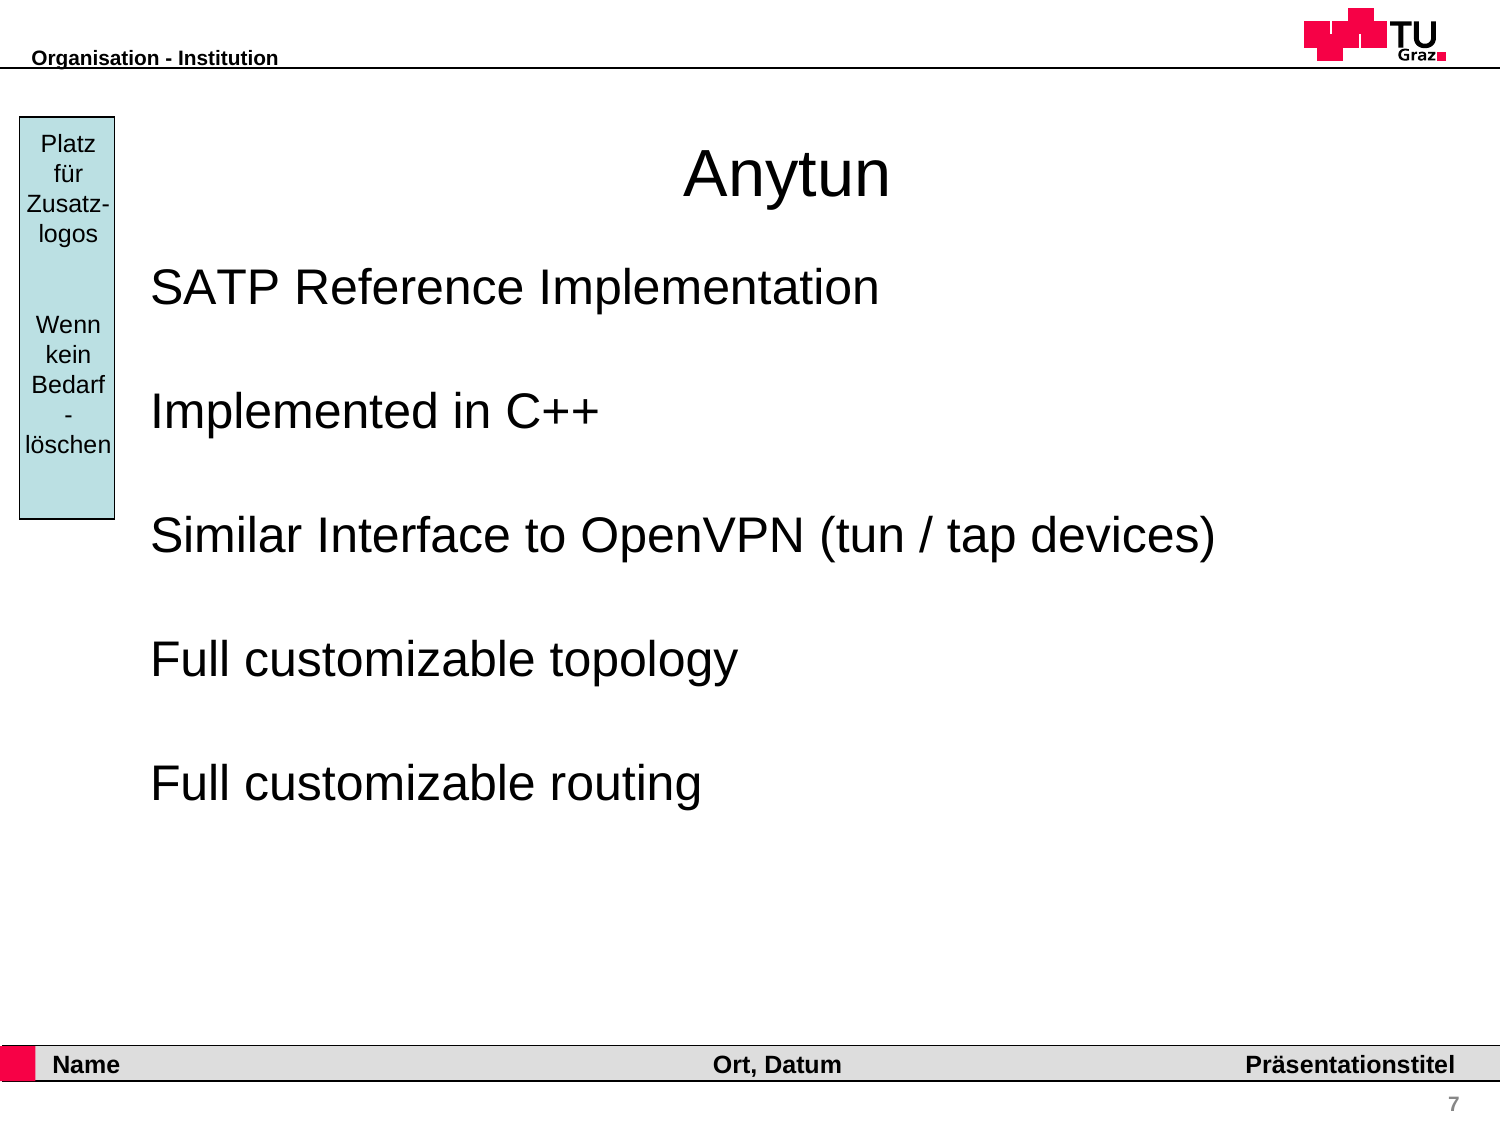

# Anytun
SATP Reference Implementation
Implemented in C++
Similar Interface to OpenVPN (tun / tap devices)
Full customizable topology
Full customizable routing